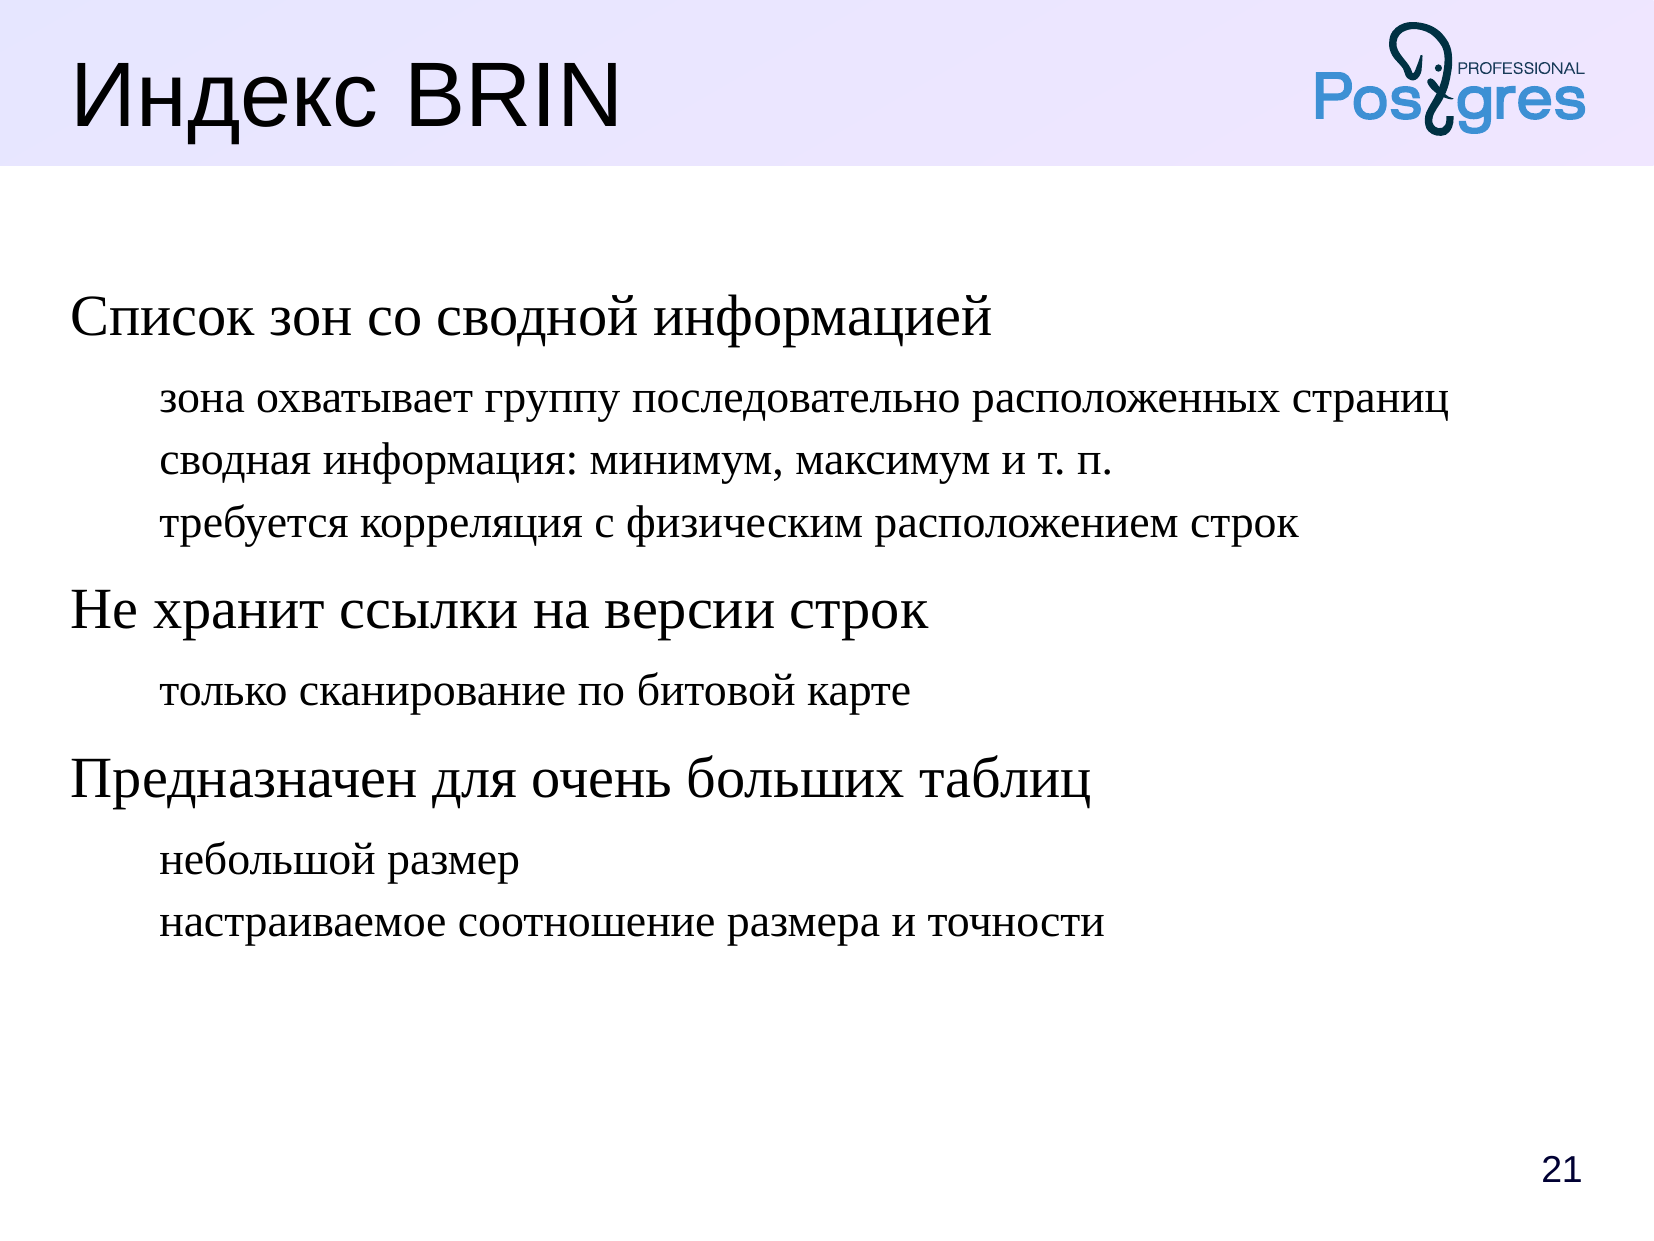

Индекс BRIN
# Список зон со сводной информацией
зона охватывает группу последовательно расположенных страниц
сводная информация: минимум, максимум и т. п.
требуется корреляция с физическим расположением строк
Не хранит ссылки на версии строк
только сканирование по битовой карте
Предназначен для очень больших таблиц
небольшой размер
настраиваемое соотношение размера и точности